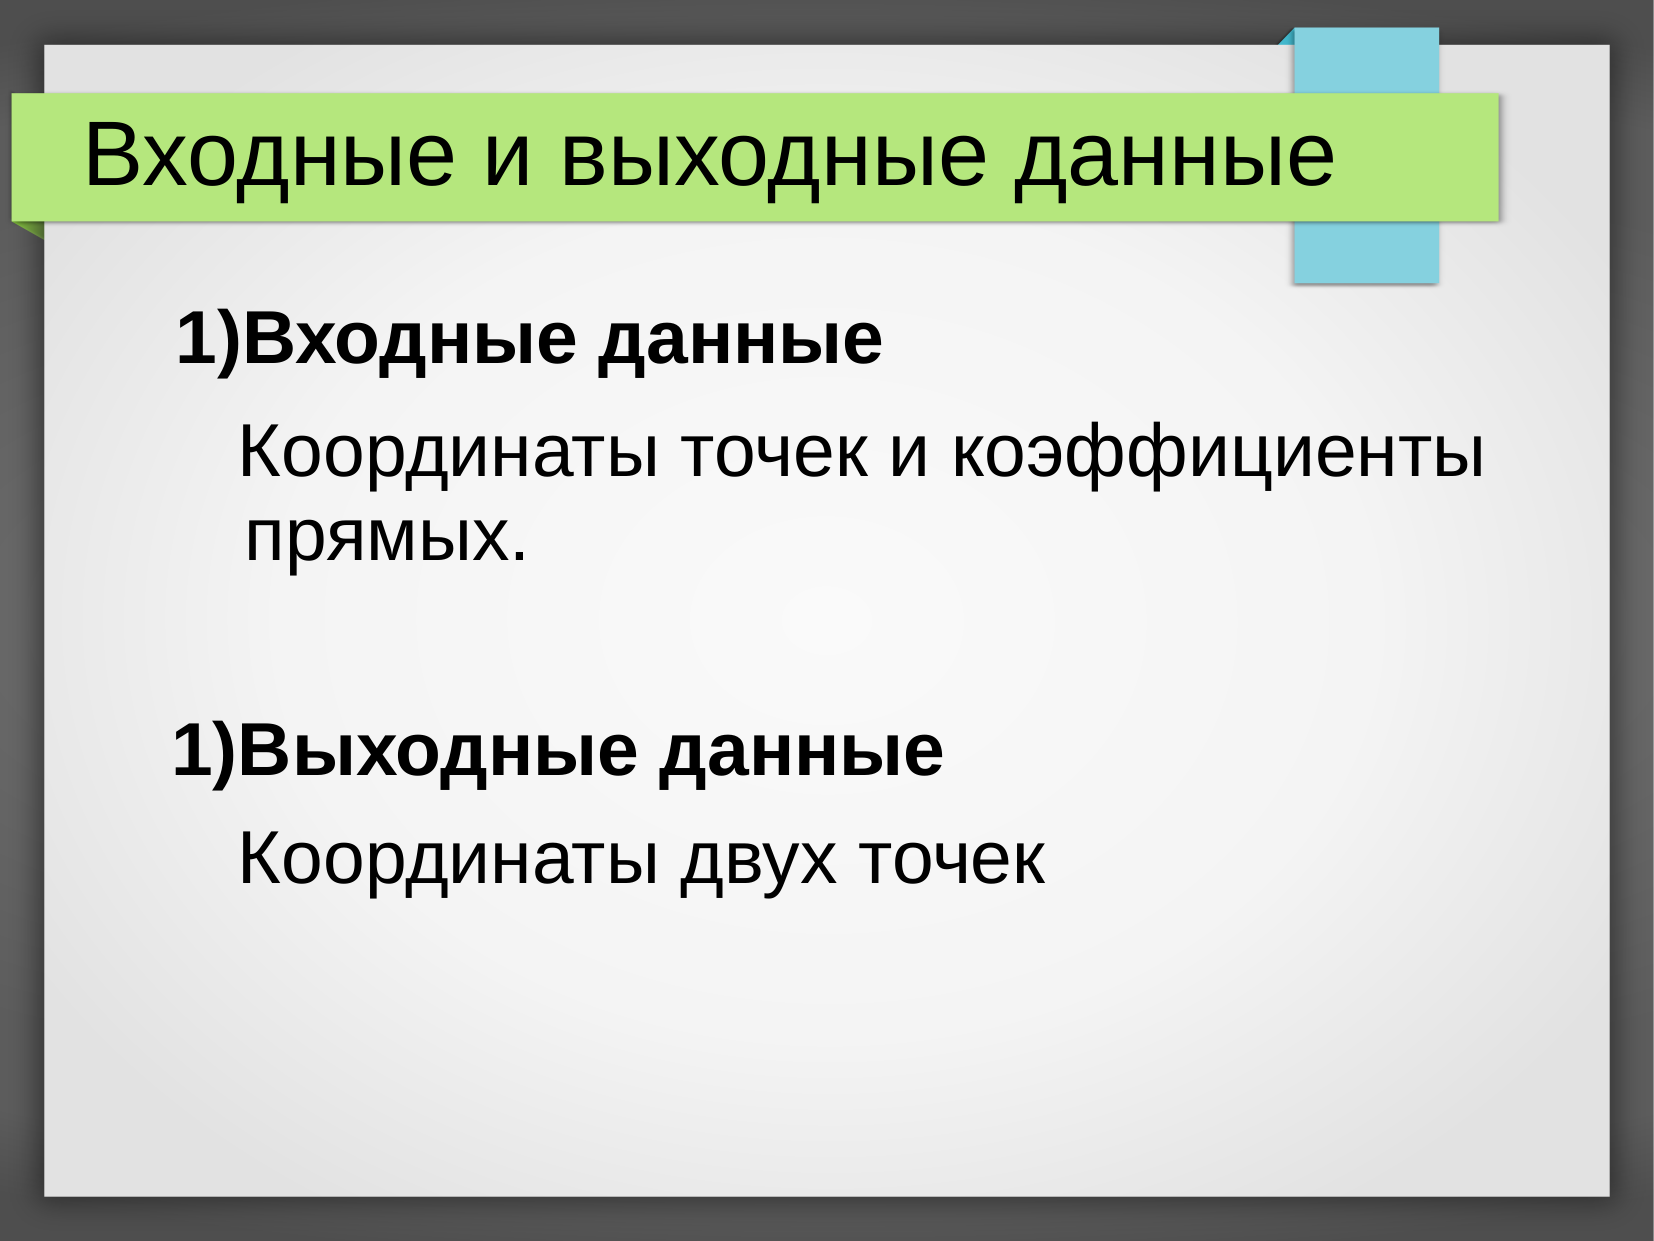

# Входные и выходные данные
Входные данные
Координаты точек и коэффициенты прямых.
Выходные данные
Координаты двух точек